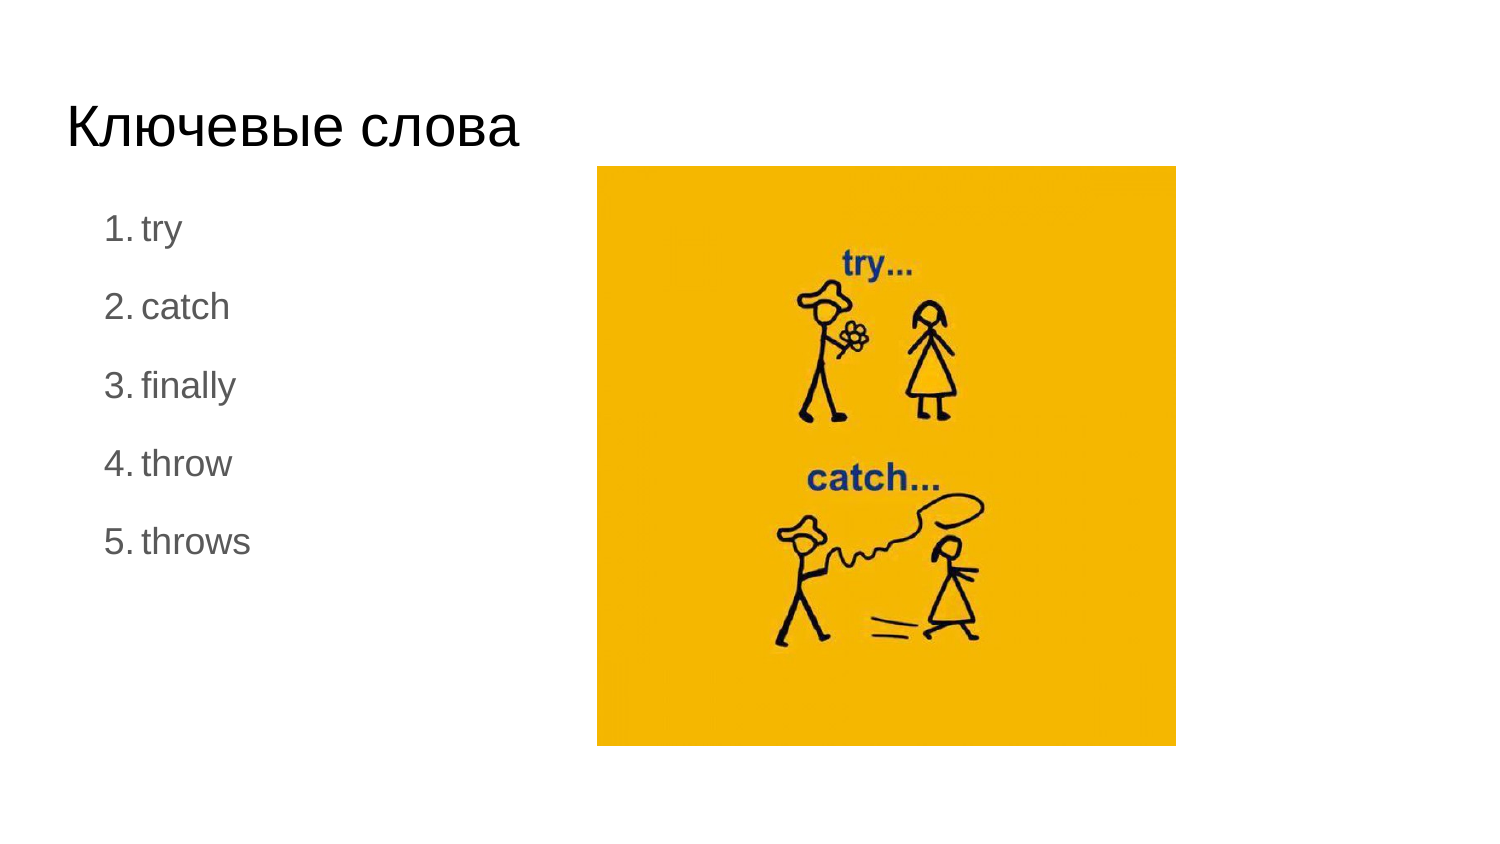

# Ключевые слова
try
catch
finally
throw
throws